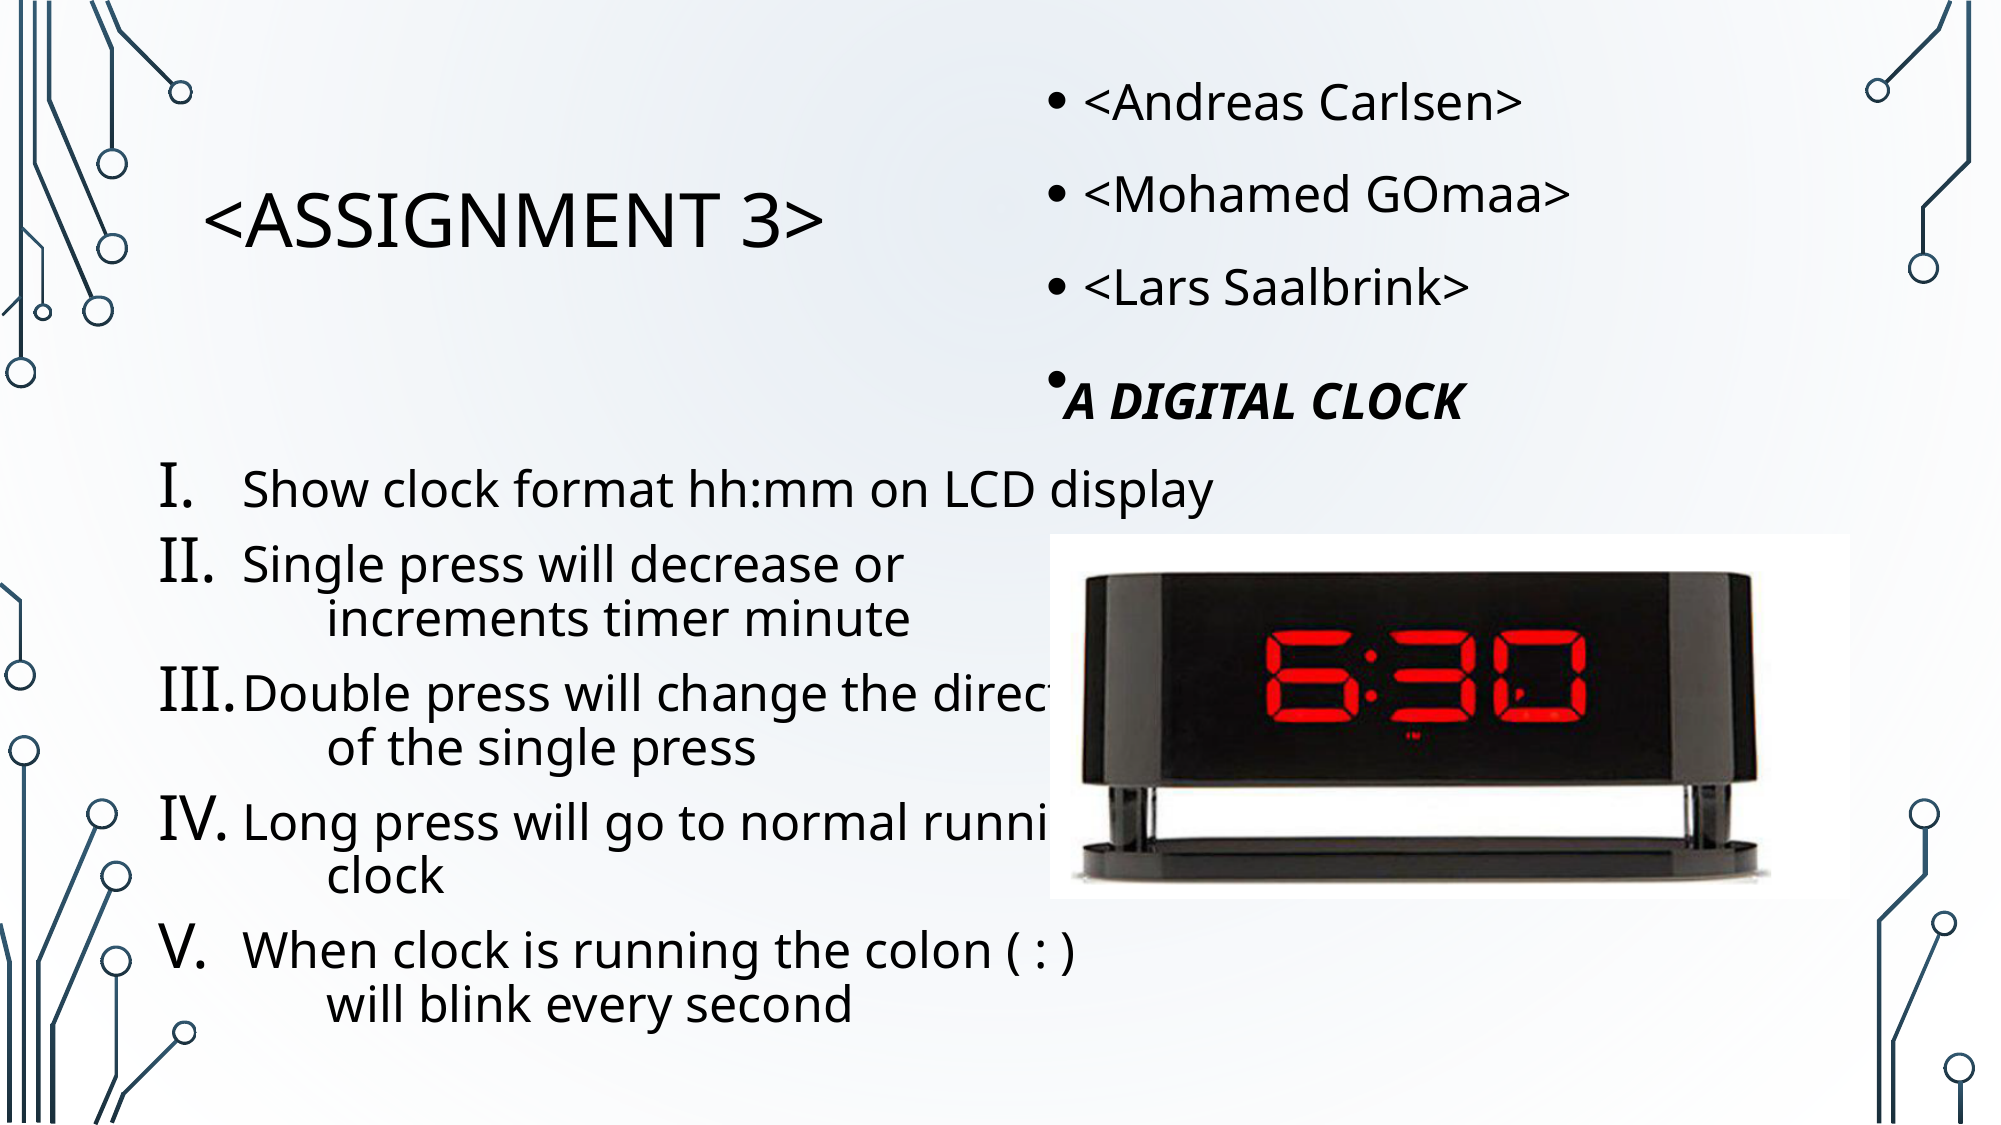

<Andreas Carlsen>
<Mohamed GOmaa>
<Lars Saalbrink>
# <Assignment 3>
A digital clock
Show clock format hh:mm on LCD display
Single press will decrease or
increments timer minute
Double press will change the direction
of the single press
Long press will go to normal running
clock
When clock is running the colon ( : )
will blink every second